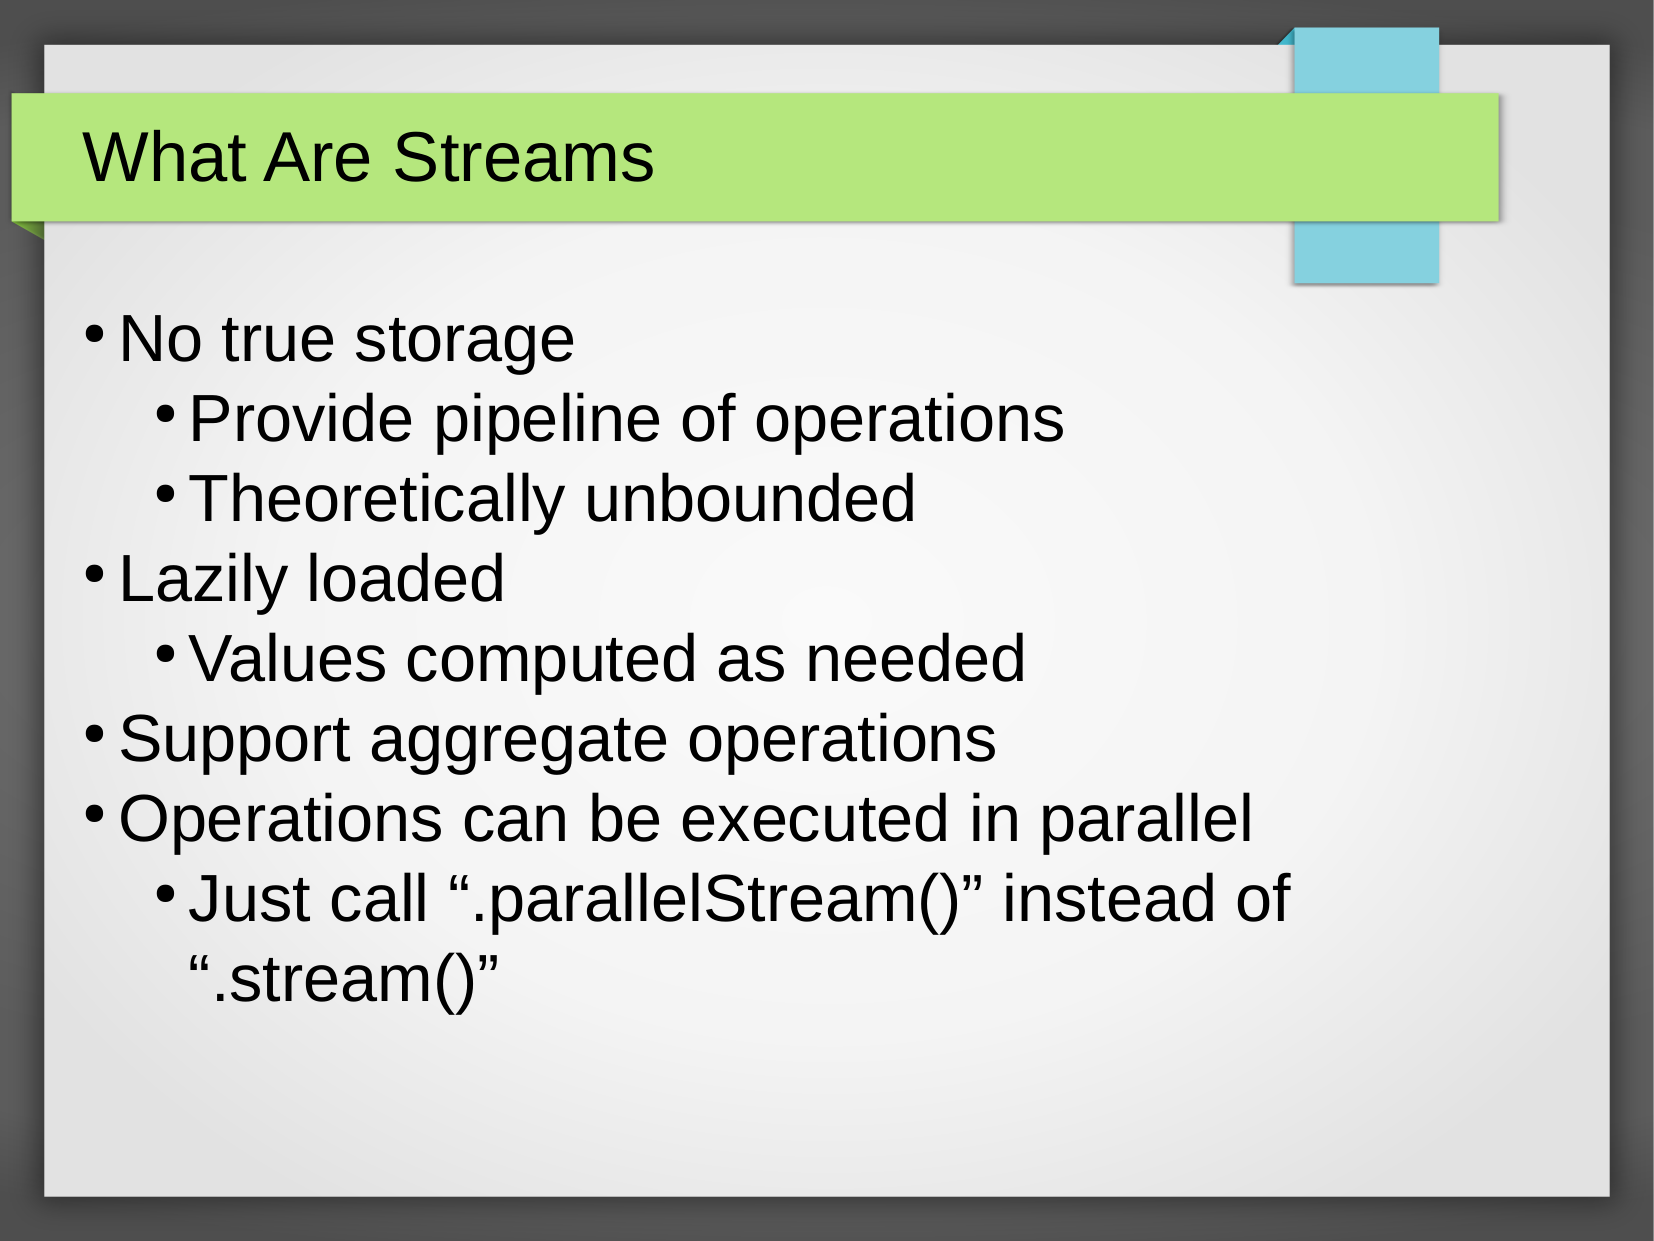

What Are Streams
No true storage
Provide pipeline of operations
Theoretically unbounded
Lazily loaded
Values computed as needed
Support aggregate operations
Operations can be executed in parallel
Just call “.parallelStream()” instead of “.stream()”